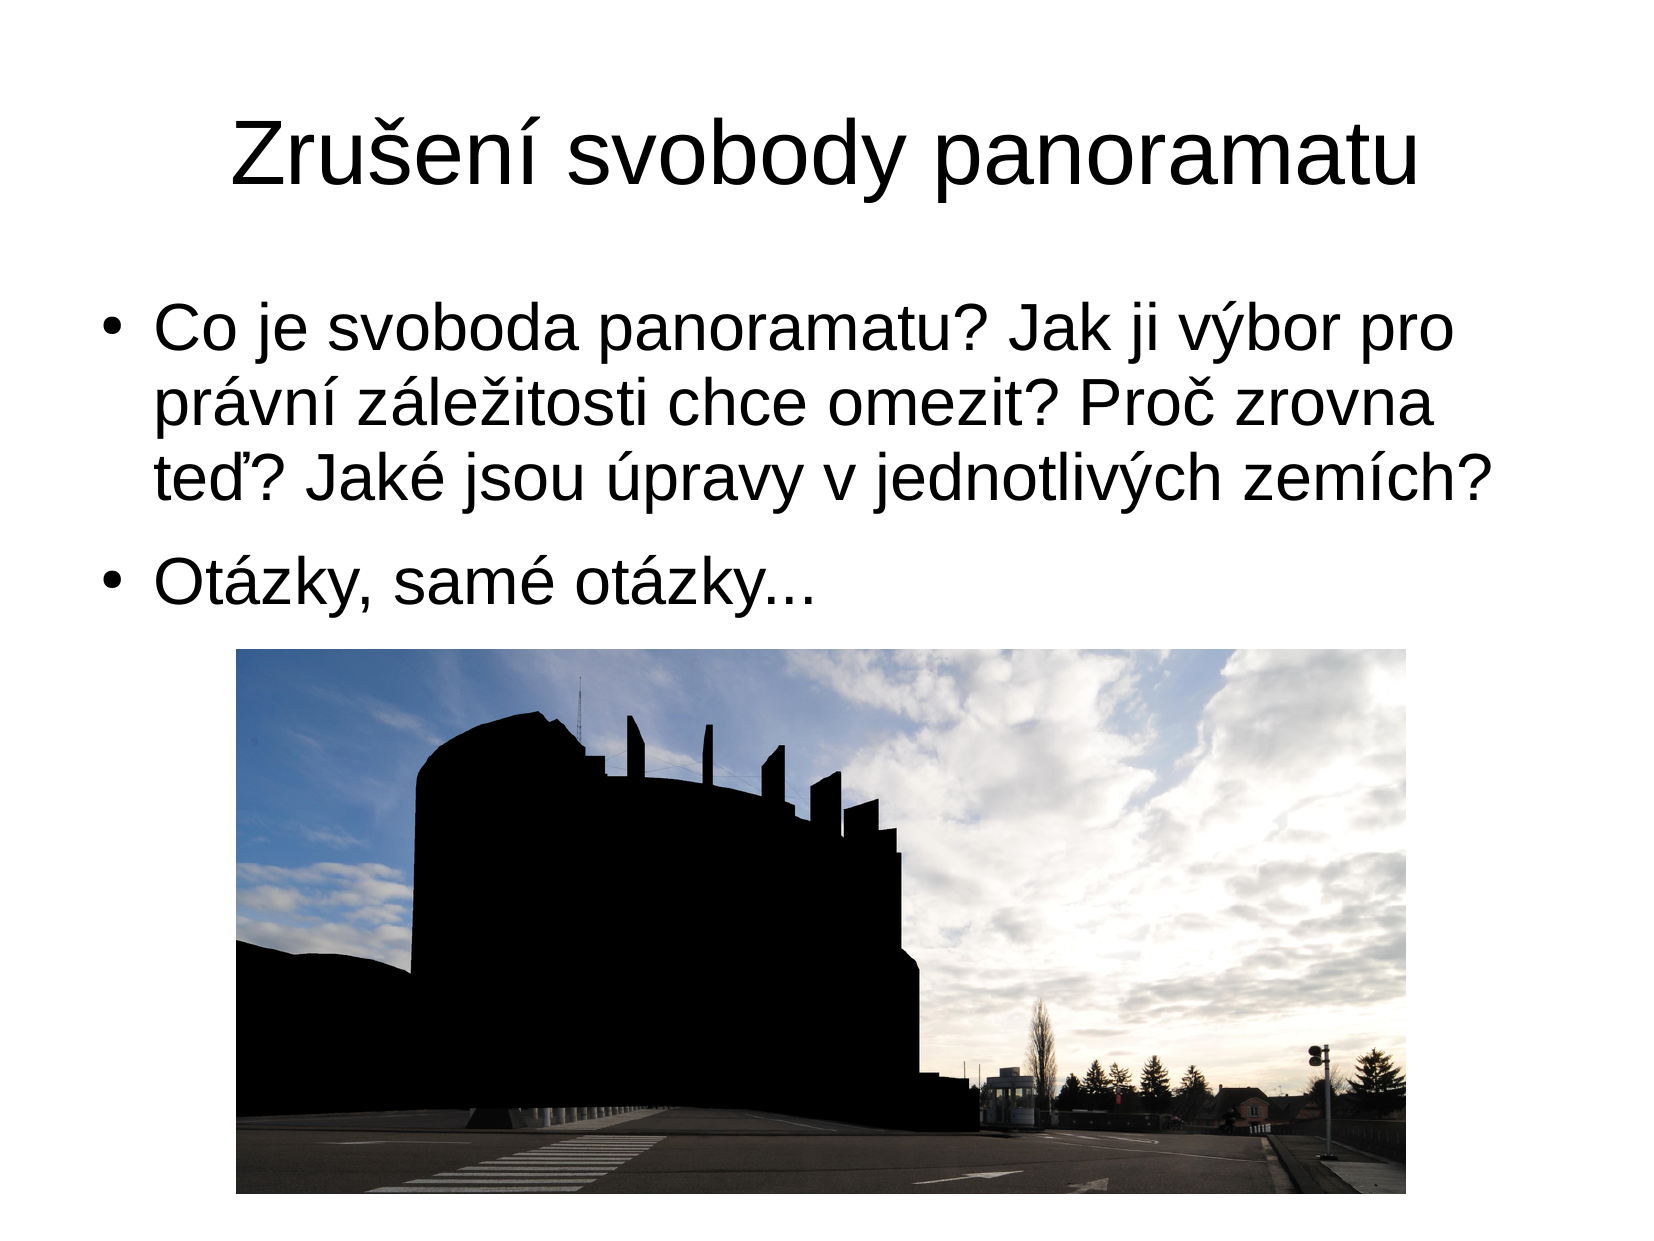

# Zrušení svobody panoramatu
Co je svoboda panoramatu? Jak ji výbor pro právní záležitosti chce omezit? Proč zrovna teď? Jaké jsou úpravy v jednotlivých zemích?
Otázky, samé otázky...